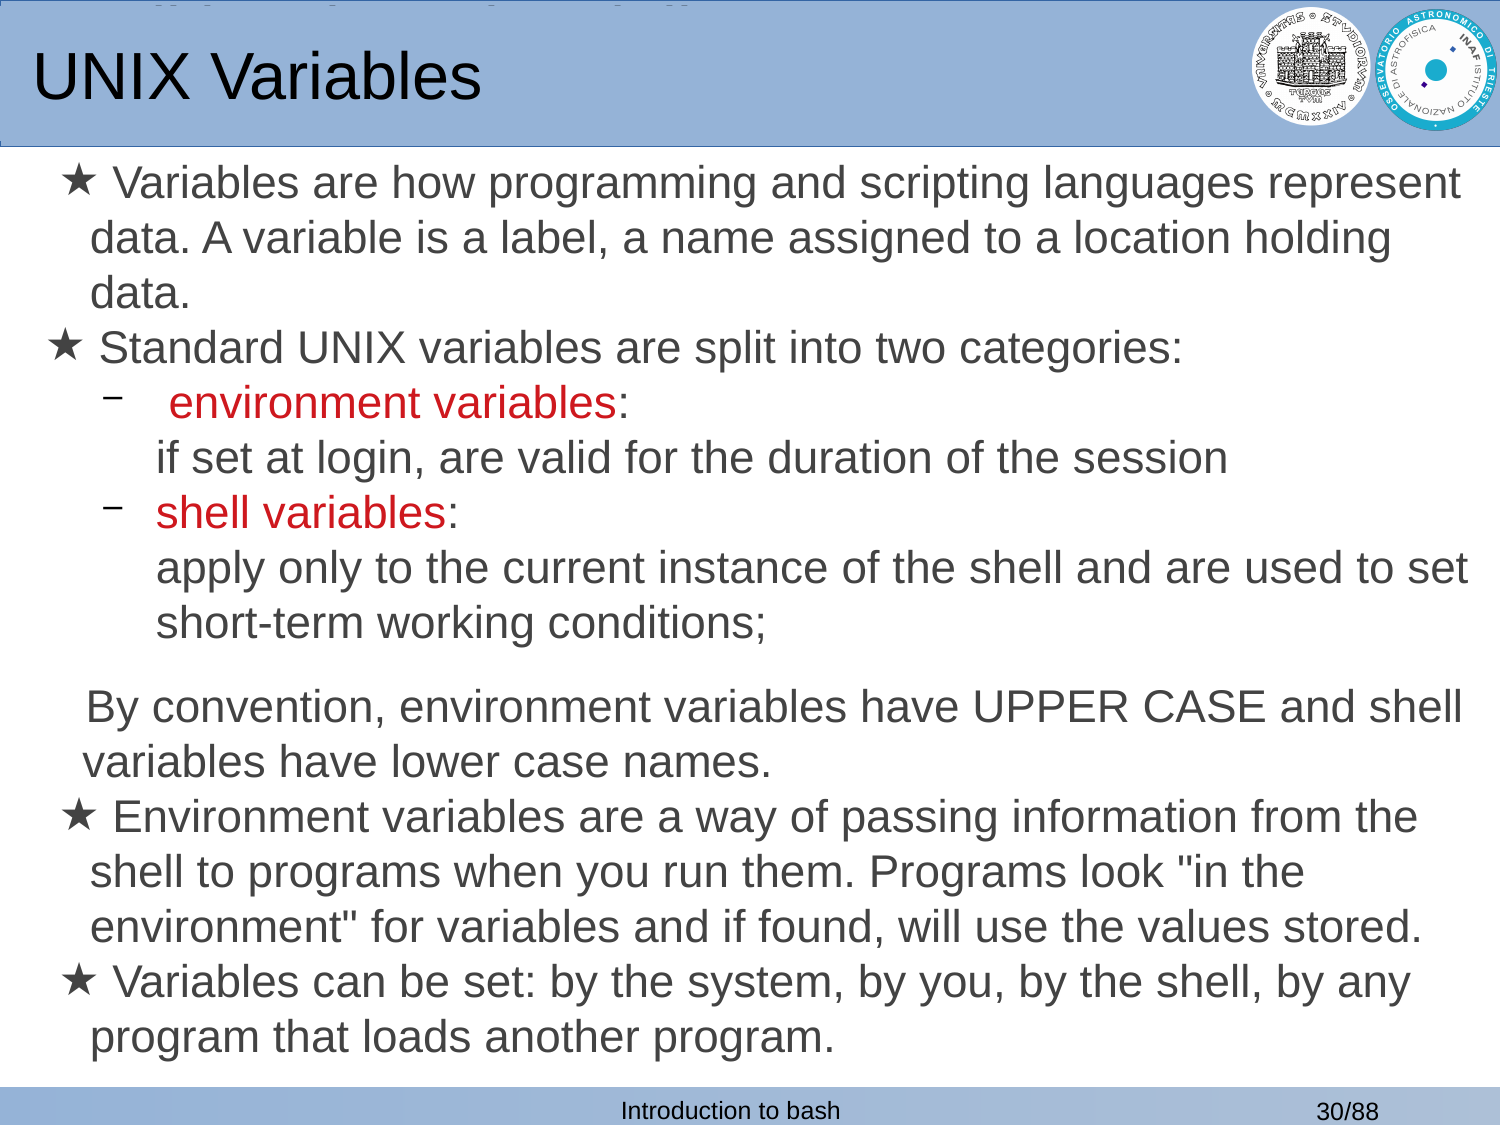

Traditional service delivery
UNIX Variables
# Variables are how programming and scripting languages represent data. A variable is a label, a name assigned to a location holding data.
 Standard UNIX variables are split into two categories:
 environment variables:
if set at login, are valid for the duration of the session
shell variables:
apply only to the current instance of the shell and are used to set short-term working conditions;
By convention, environment variables have UPPER CASE and shell variables have lower case names.
 Environment variables are a way of passing information from the shell to programs when you run them. Programs look "in the environment" for variables and if found, will use the values stored.
 Variables can be set: by the system, by you, by the shell, by any program that loads another program.